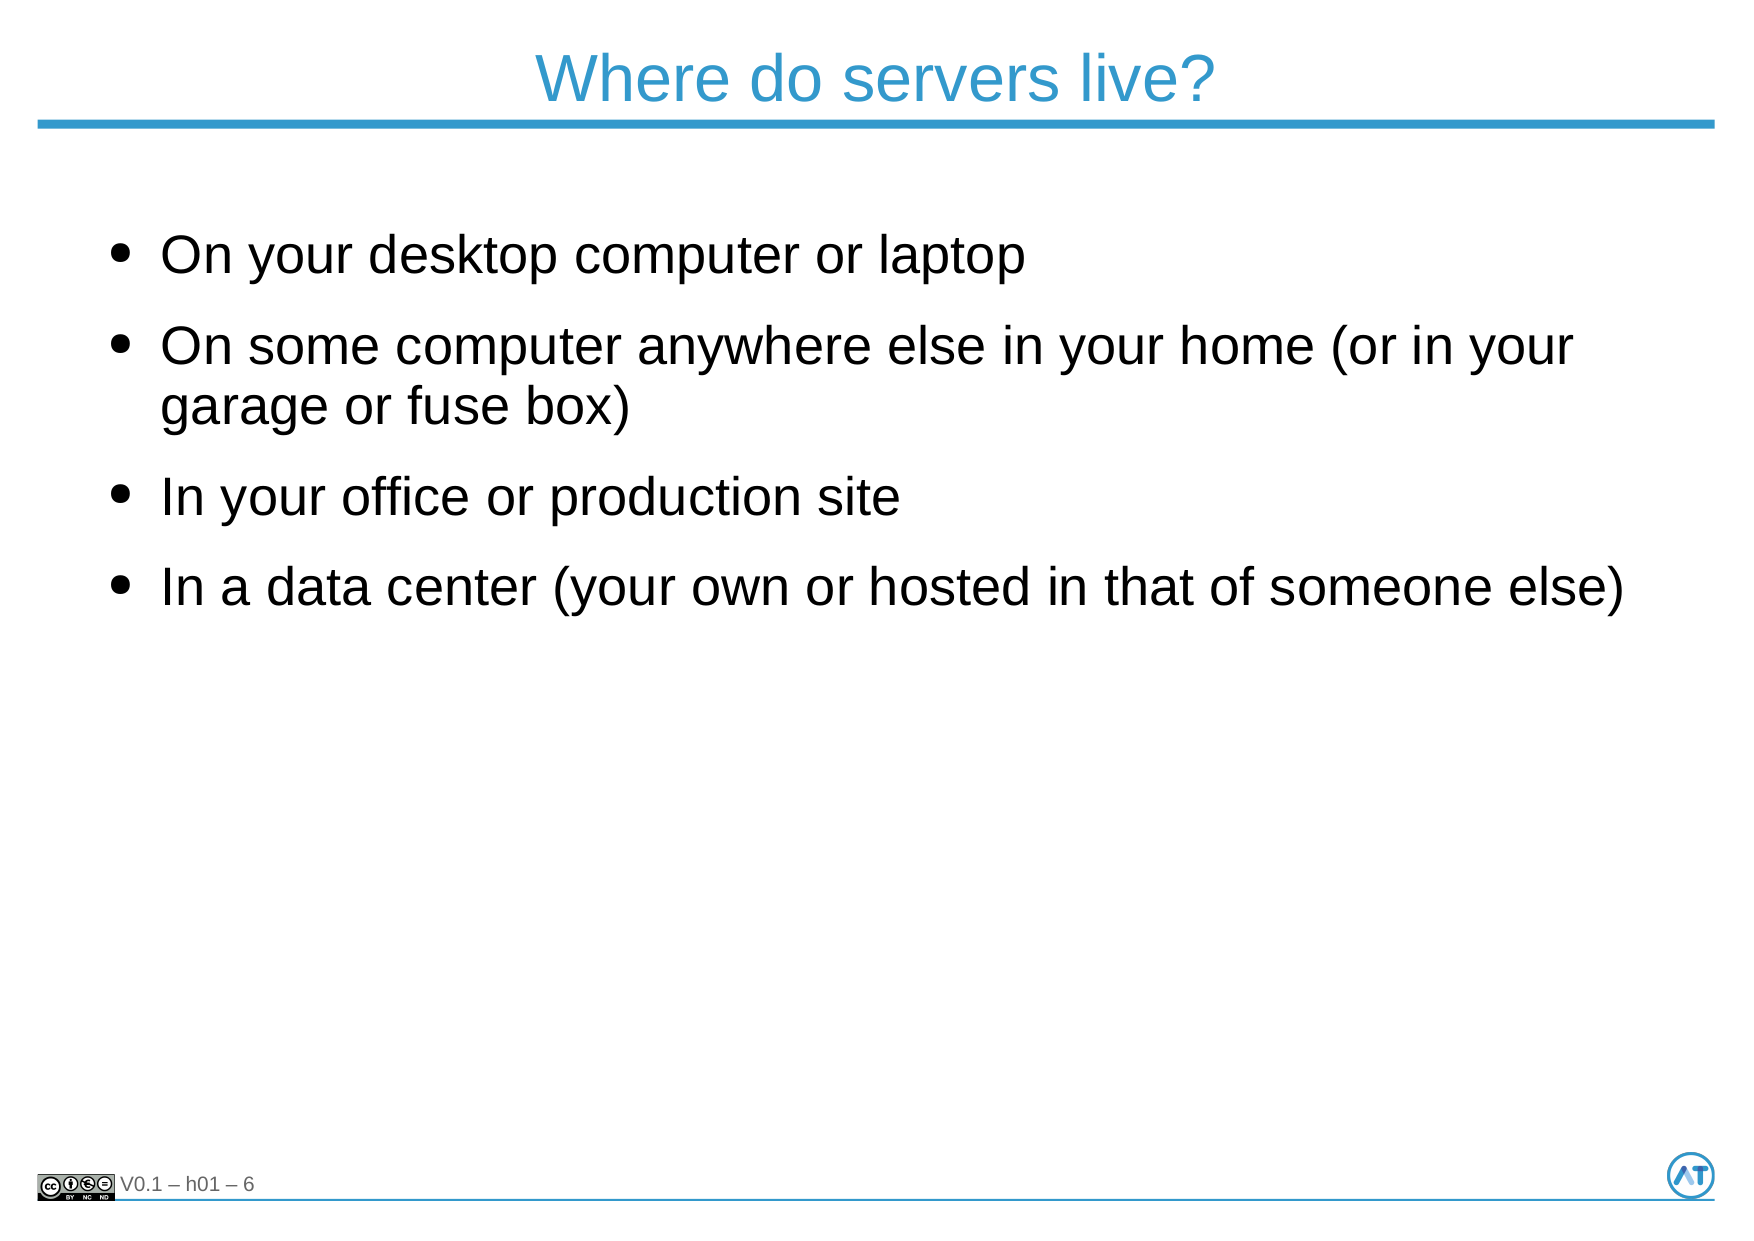

# Where do servers live?
On your desktop computer or laptop
On some computer anywhere else in your home (or in your garage or fuse box)
In your office or production site
In a data center (your own or hosted in that of someone else)